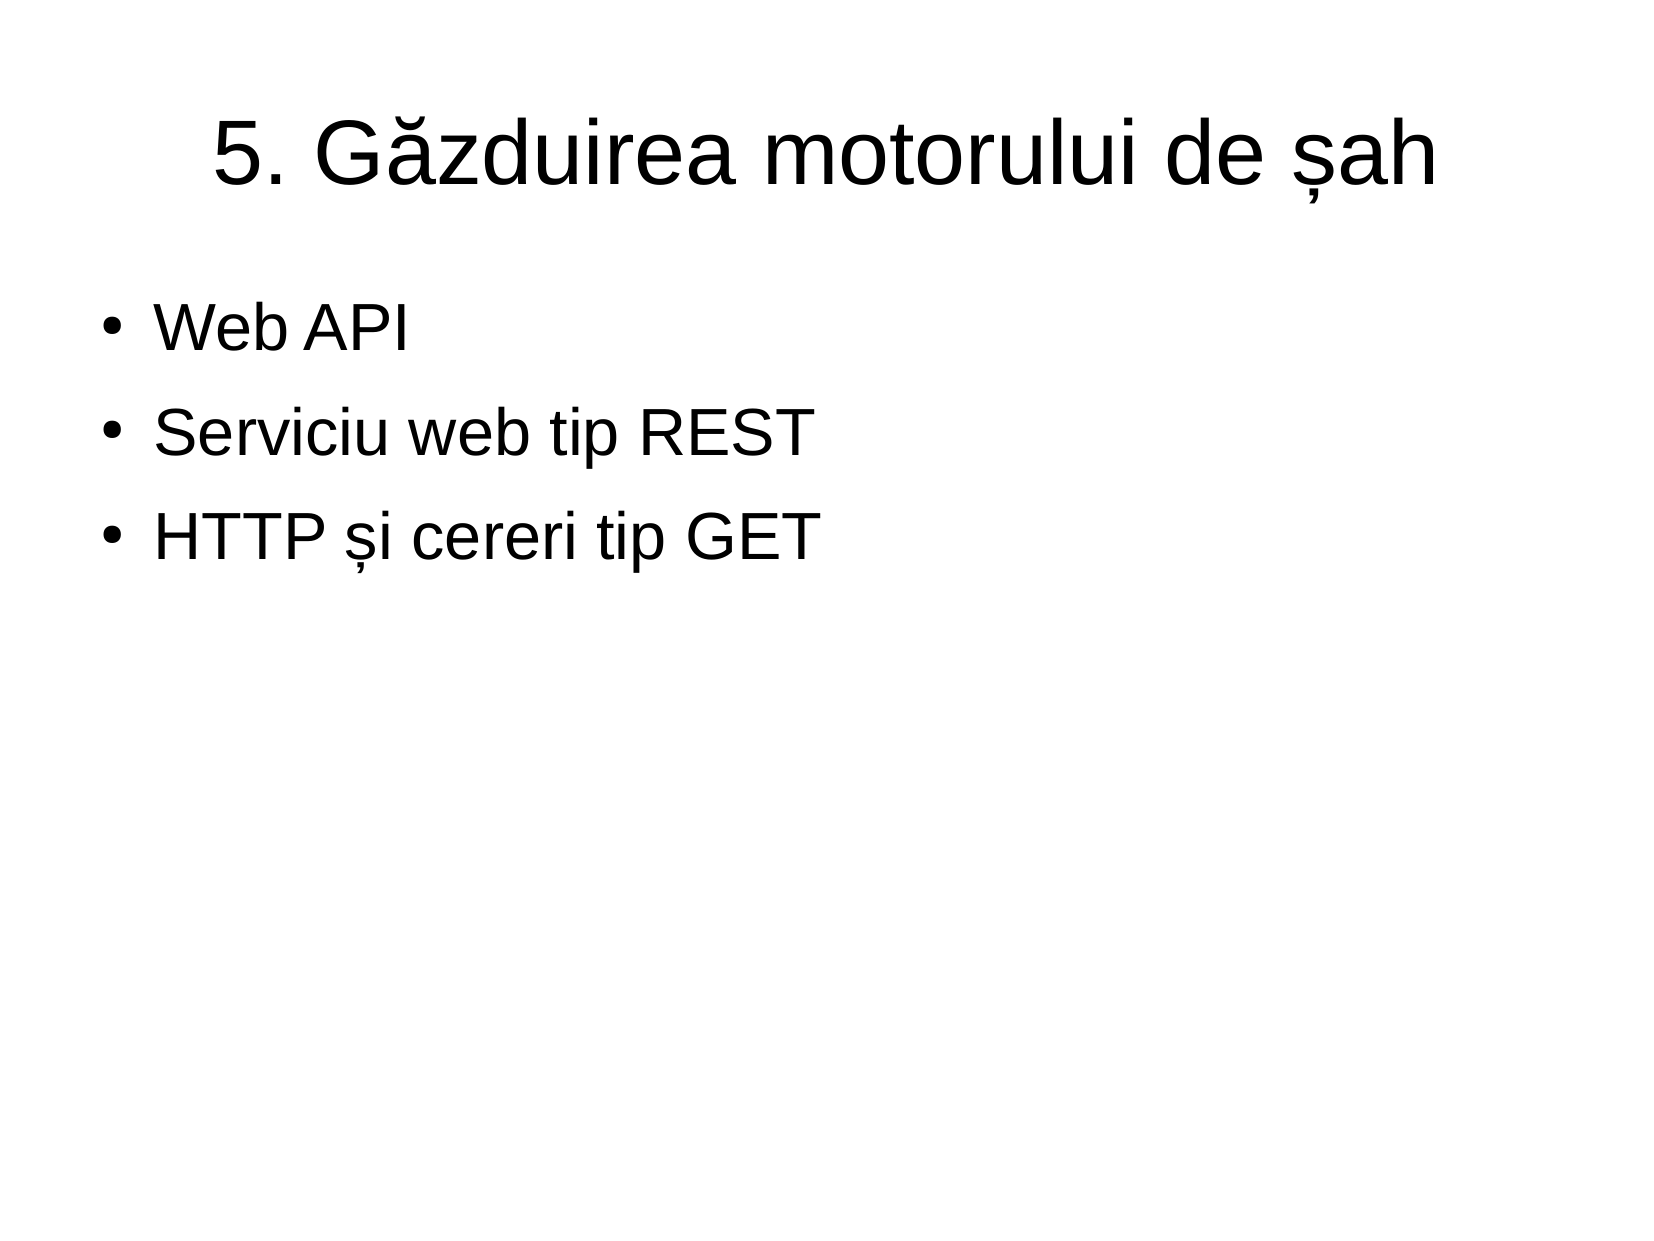

# 5. Găzduirea motorului de șah
Web API
Serviciu web tip REST
HTTP și cereri tip GET